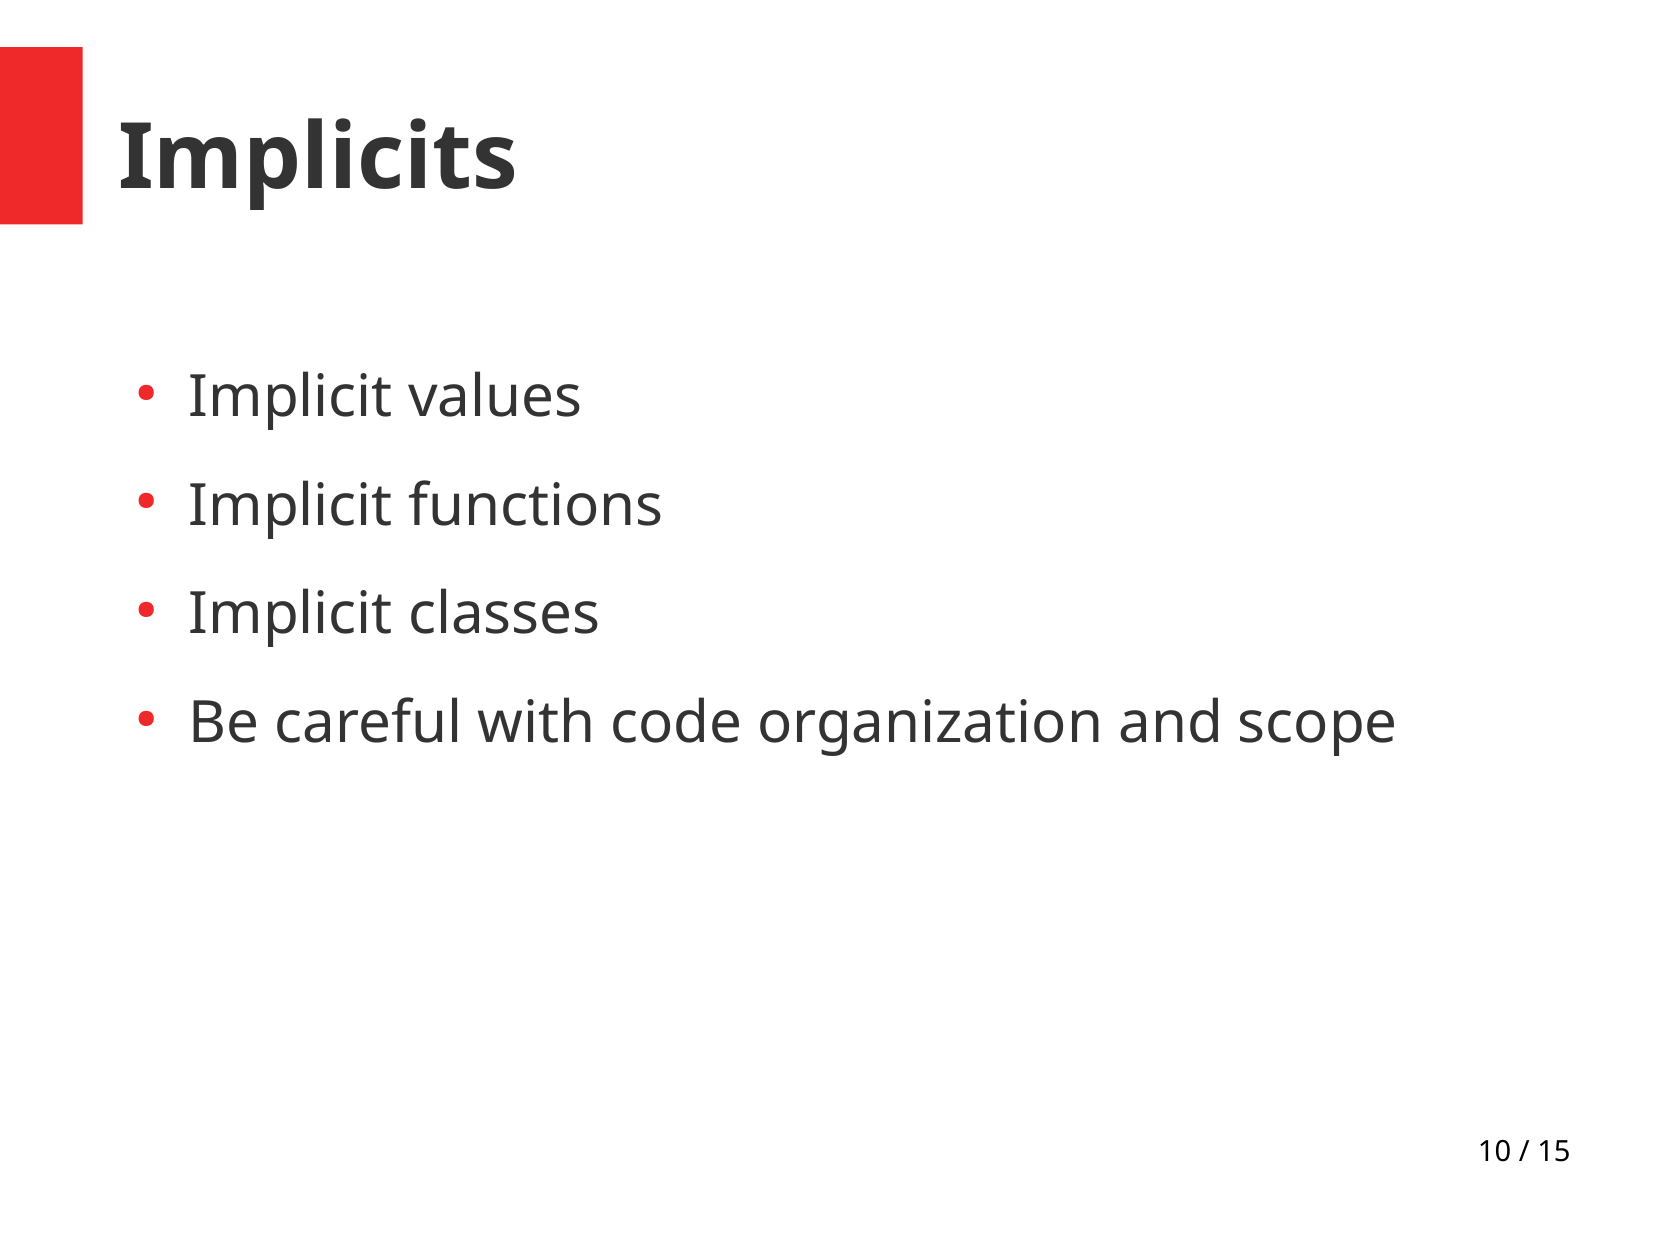

# Implicits
Implicit values
Implicit functions
Implicit classes
Be careful with code organization and scope
10